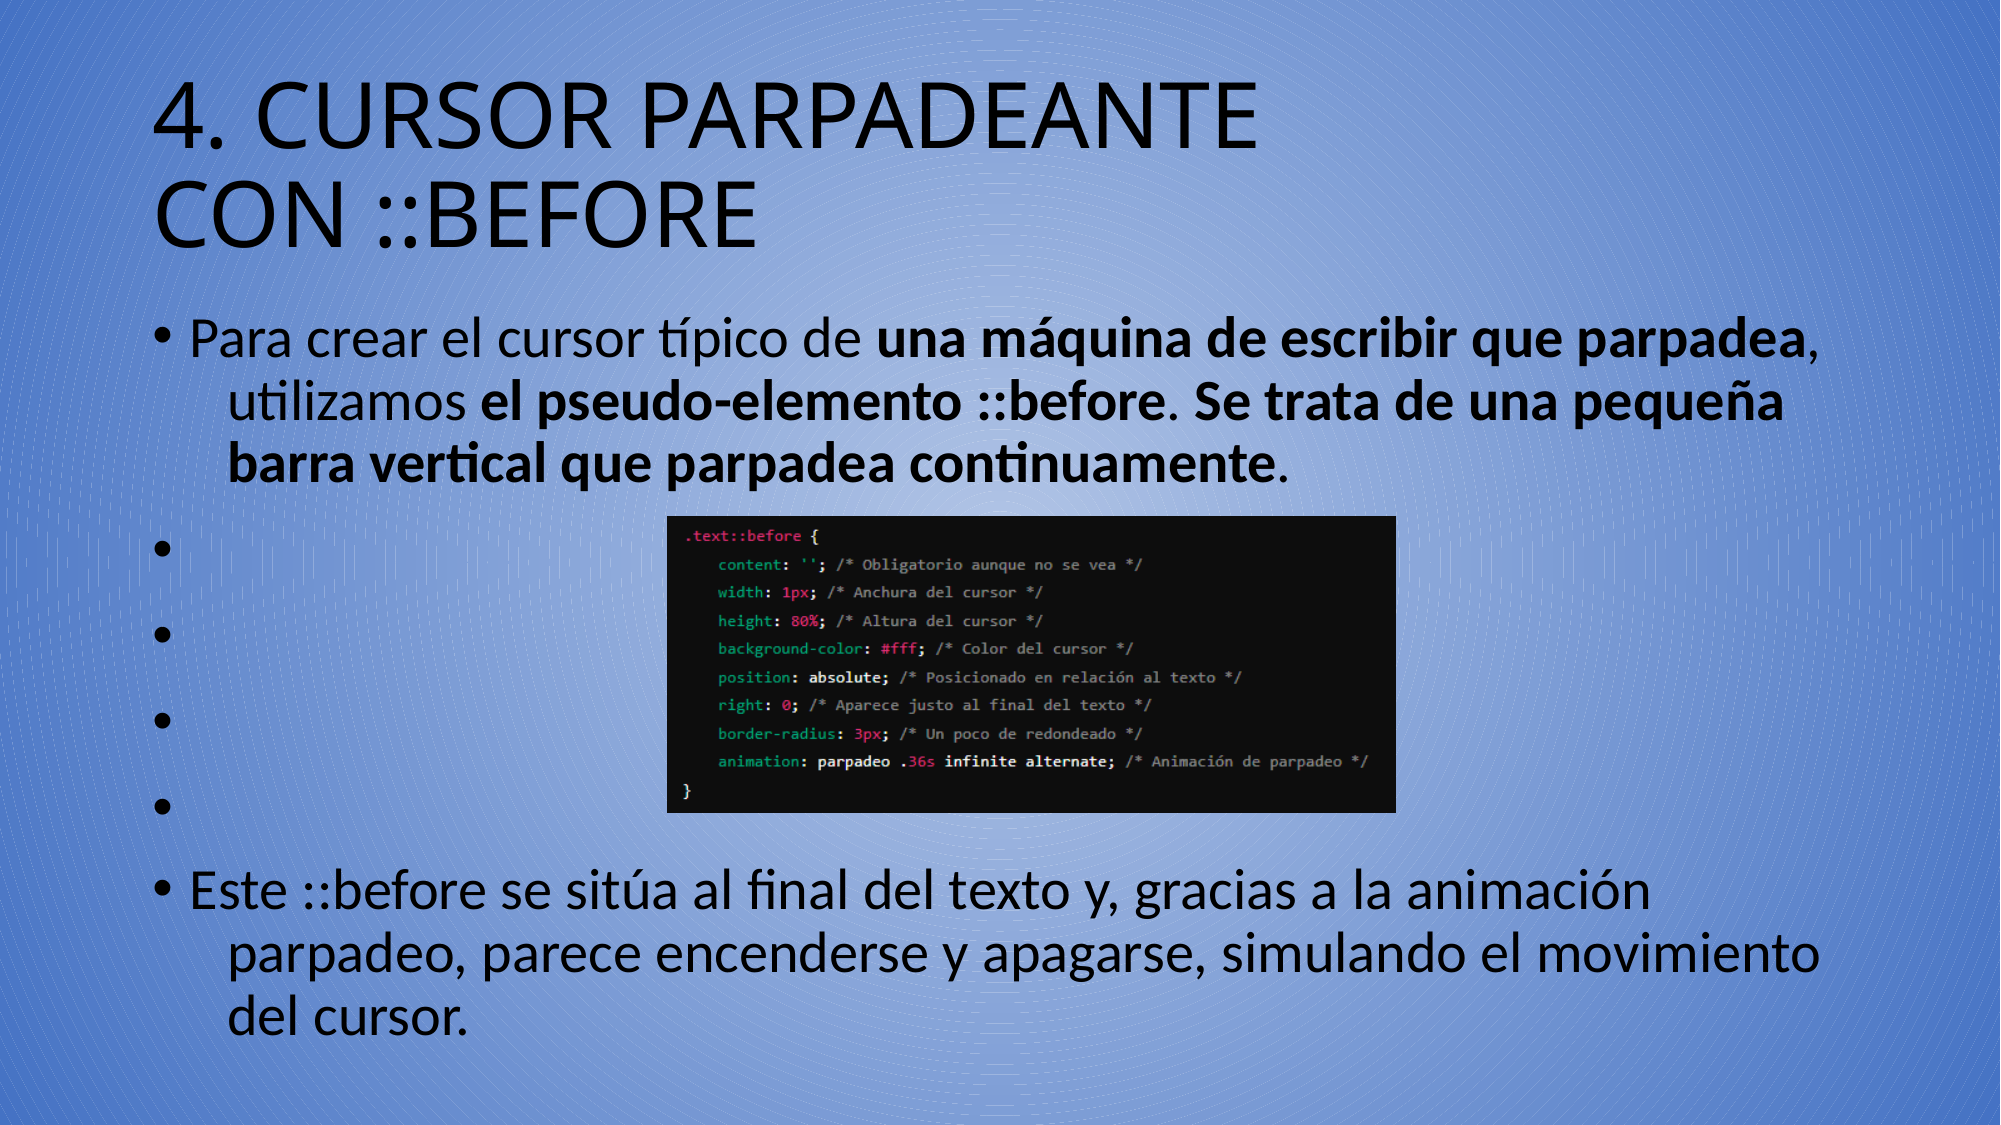

# 4. CURSOR PARPADEANTE CON ::BEFORE
Para crear el cursor típico de una máquina de escribir que parpadea, utilizamos el pseudo-elemento ::before. Se trata de una pequeña barra vertical que parpadea continuamente.
Este ::before se sitúa al final del texto y, gracias a la animación parpadeo, parece encenderse y apagarse, simulando el movimiento del cursor.